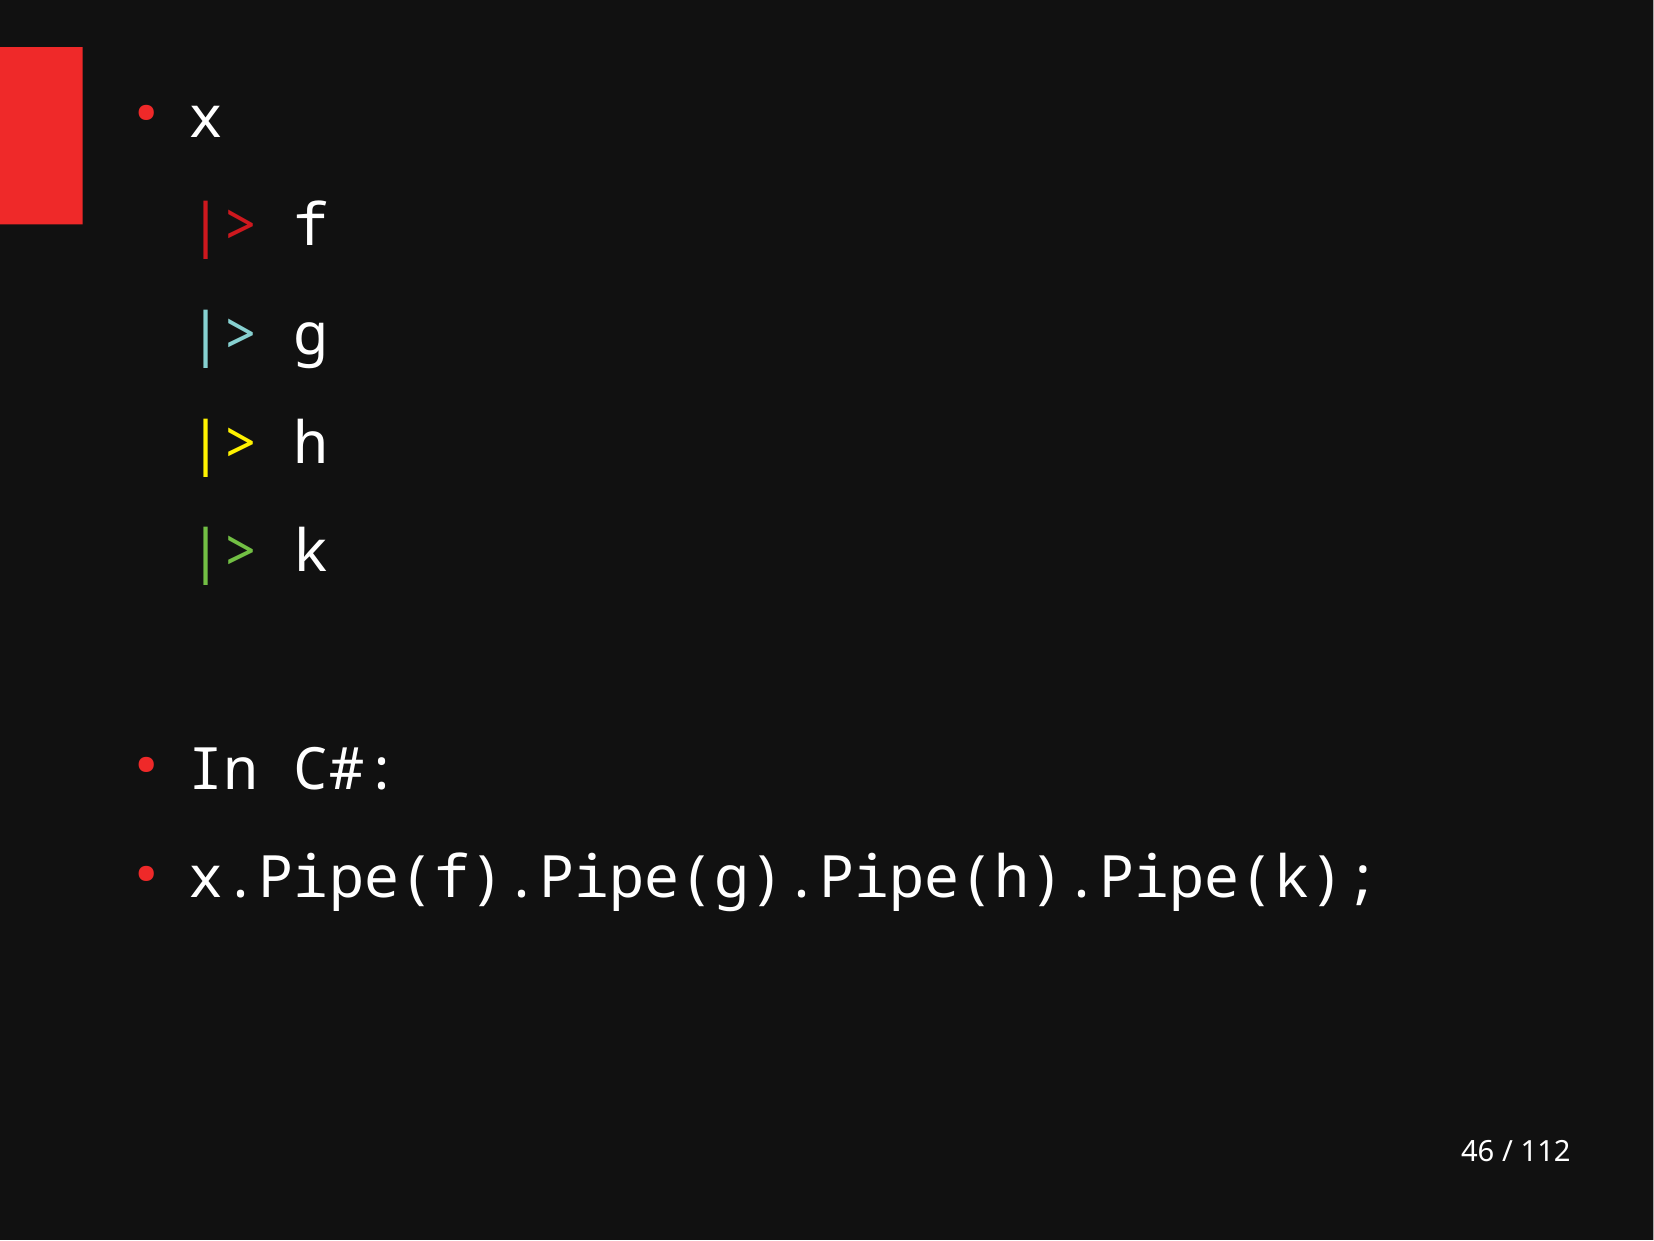

# x
|> f
|> g
|> h
|> k
In C#:
x.Pipe(f).Pipe(g).Pipe(h).Pipe(k);
You can do it in C#, but not as natural.
46